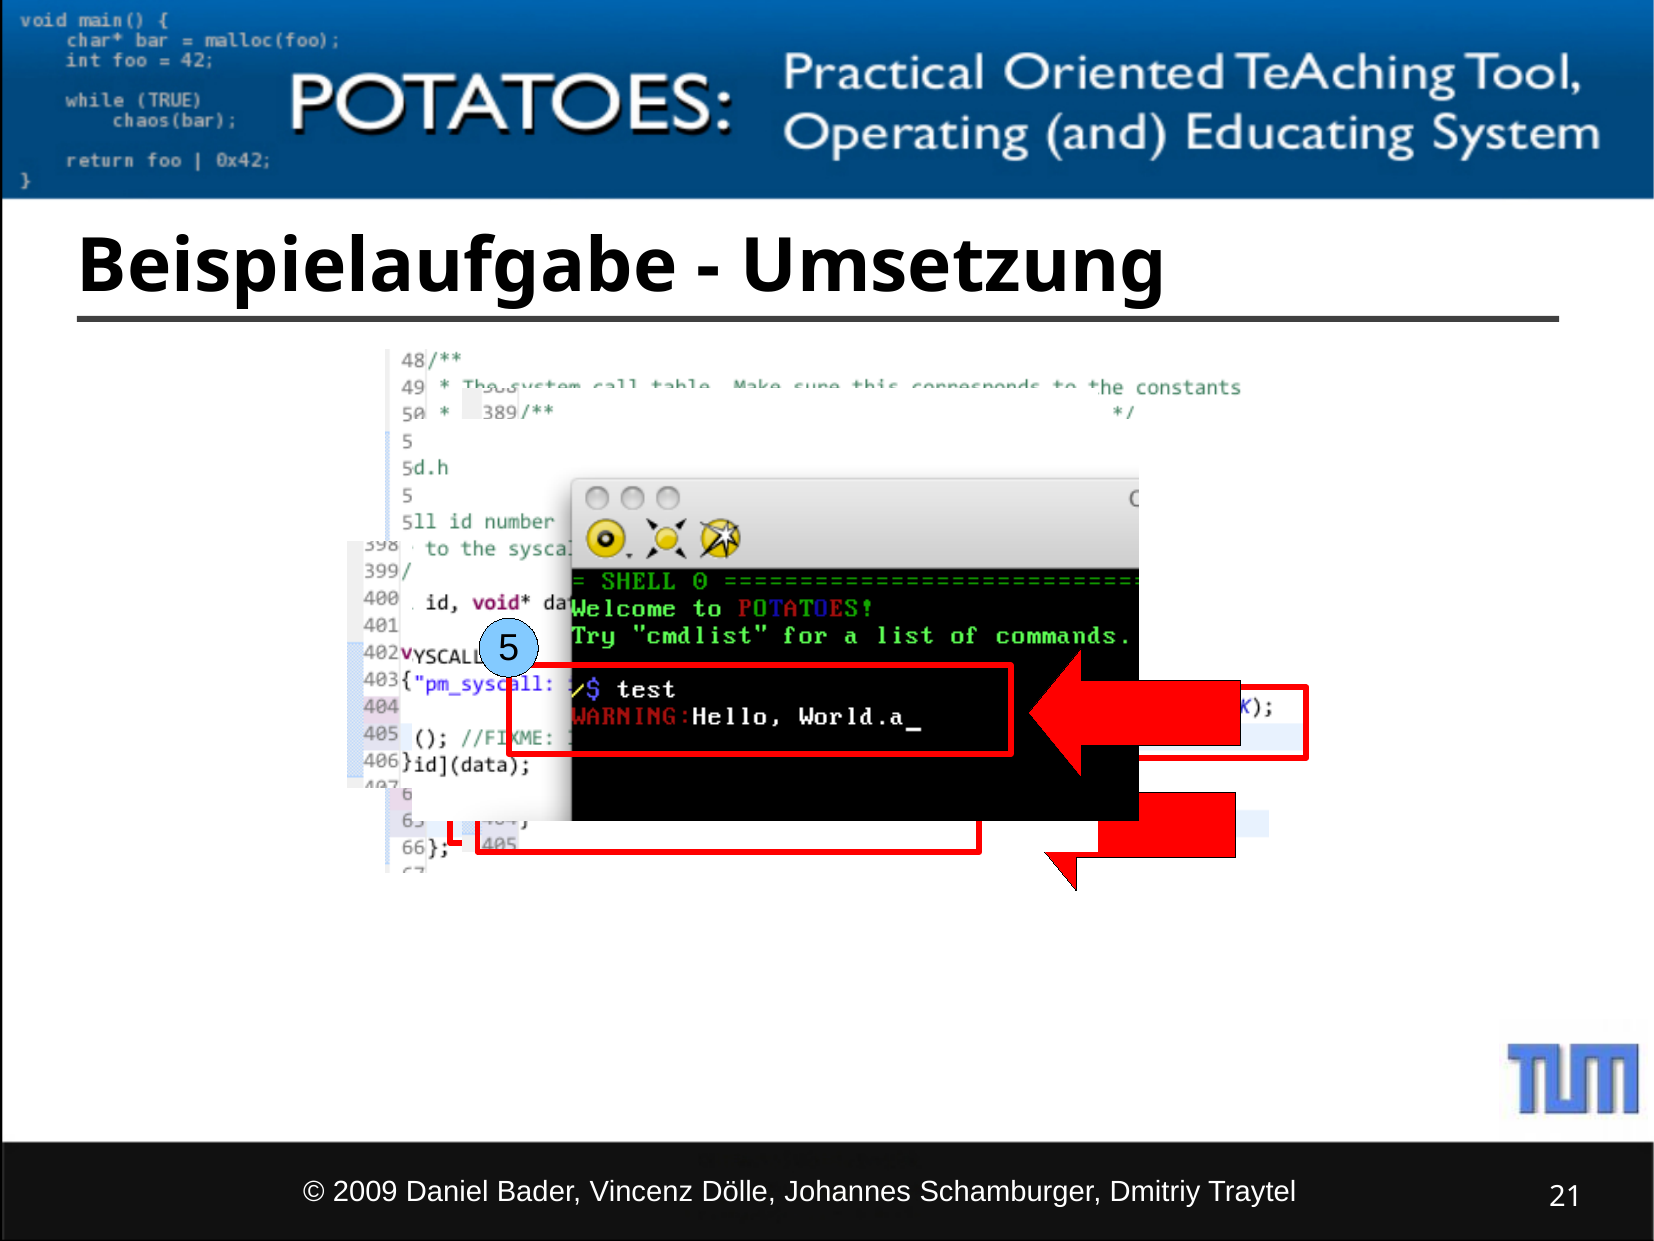

# Beispielaufgabe - Umsetzung
2
3
5
1
4
21